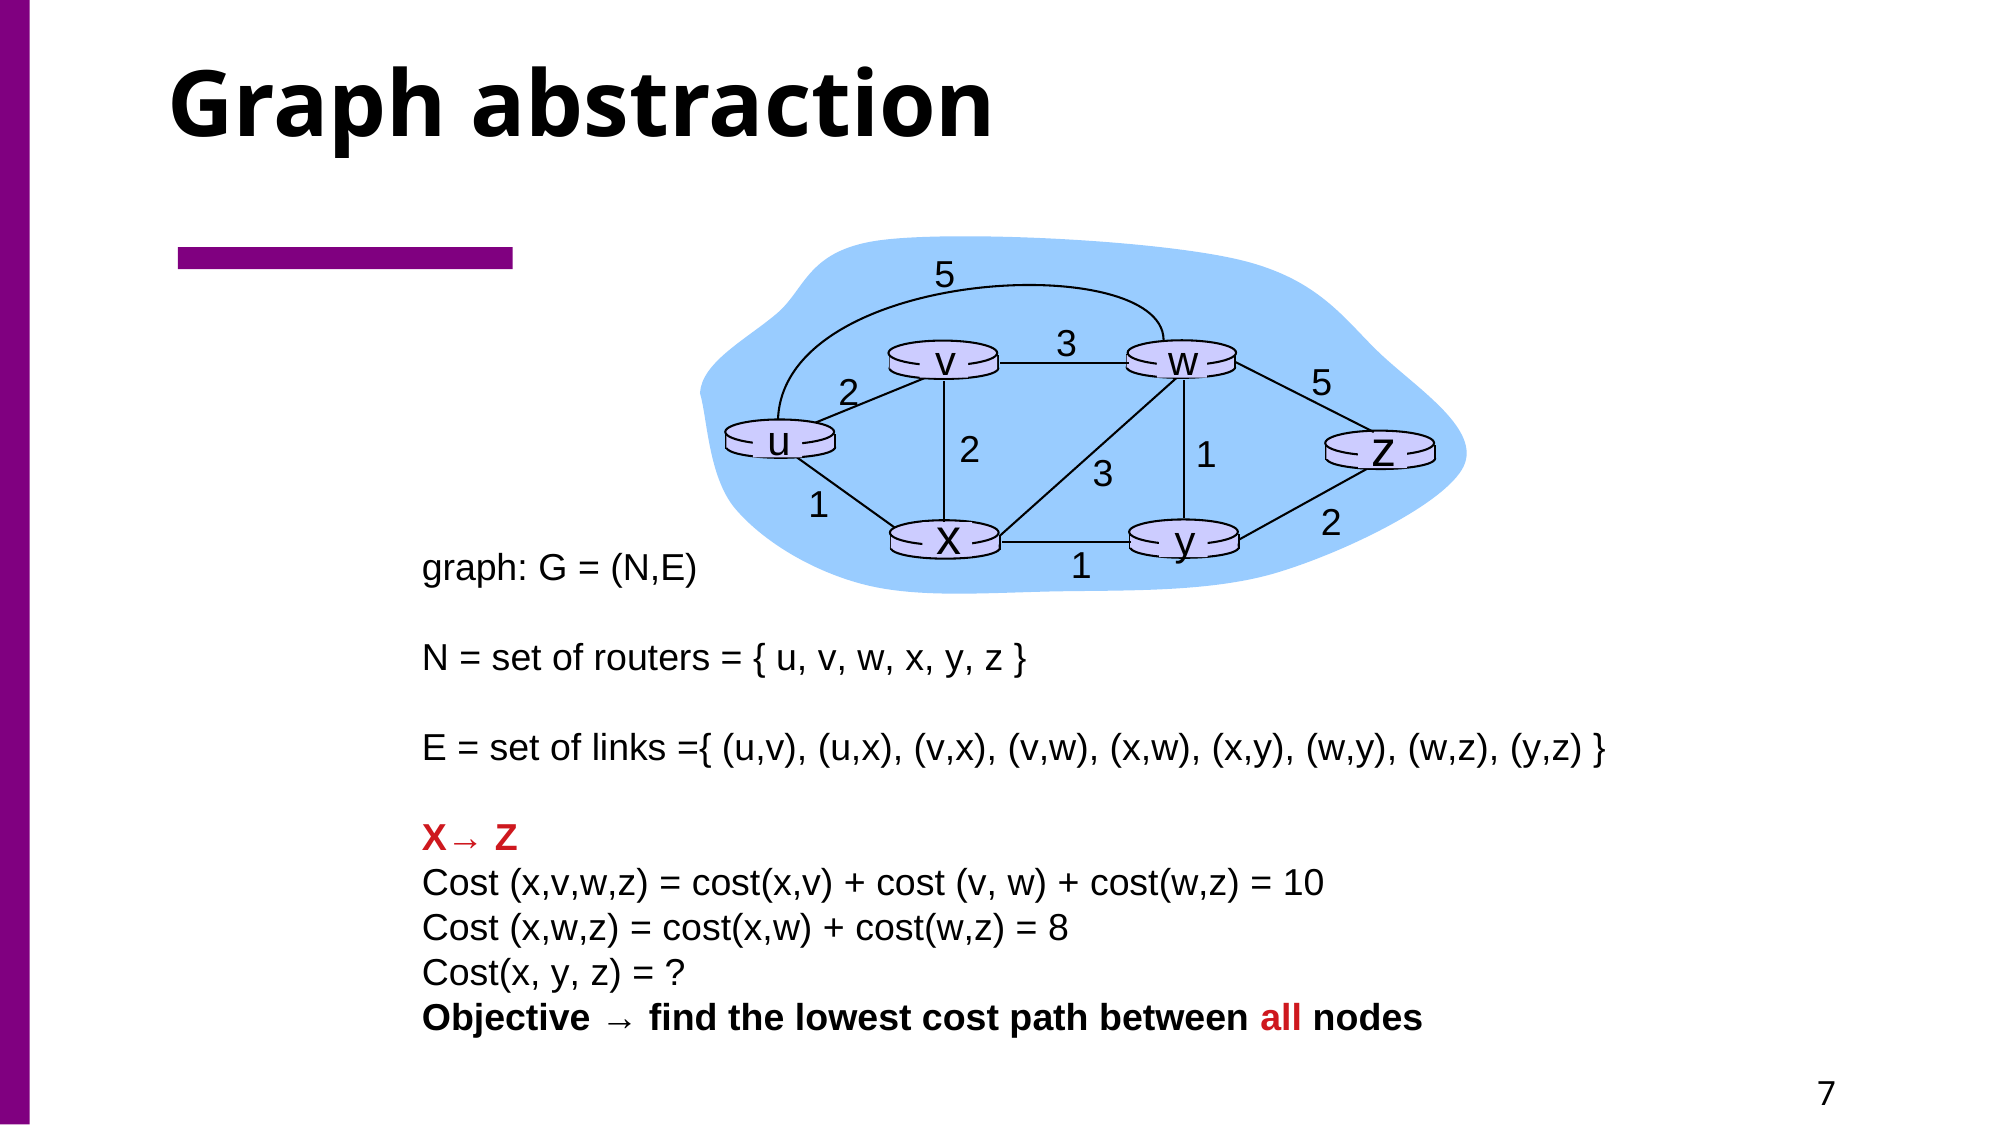

# Graph abstraction
5
3
v
w
5
2
u
z
2
1
3
1
2
x
y
1
graph: G = (N,E)
N = set of routers = { u, v, w, x, y, z }
E = set of links ={ (u,v), (u,x), (v,x), (v,w), (x,w), (x,y), (w,y), (w,z), (y,z) }
X→ Z
Cost (x,v,w,z) = cost(x,v) + cost (v, w) + cost(w,z) = 10
Cost (x,w,z) = cost(x,w) + cost(w,z) = 8
Cost(x, y, z) = ?
Objective → find the lowest cost path between all nodes